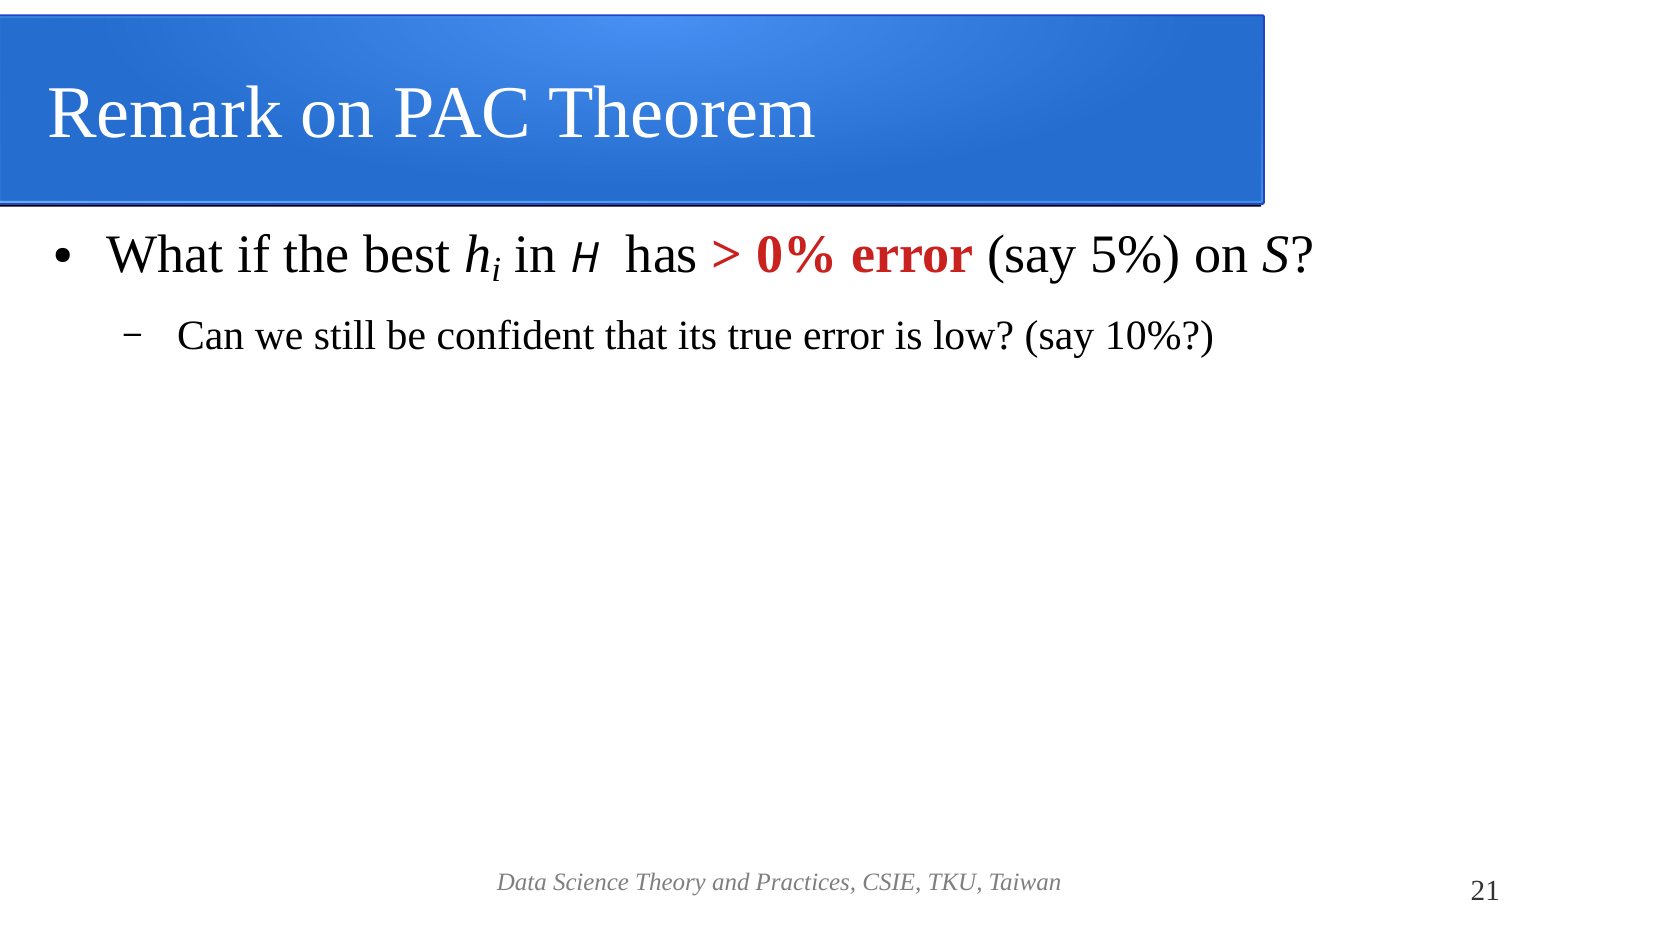

# Remark on PAC Theorem
What if the best hi in H has > 0% error (say 5%) on S?
Can we still be confident that its true error is low? (say 10%?)
Data Science Theory and Practices, CSIE, TKU, Taiwan
21